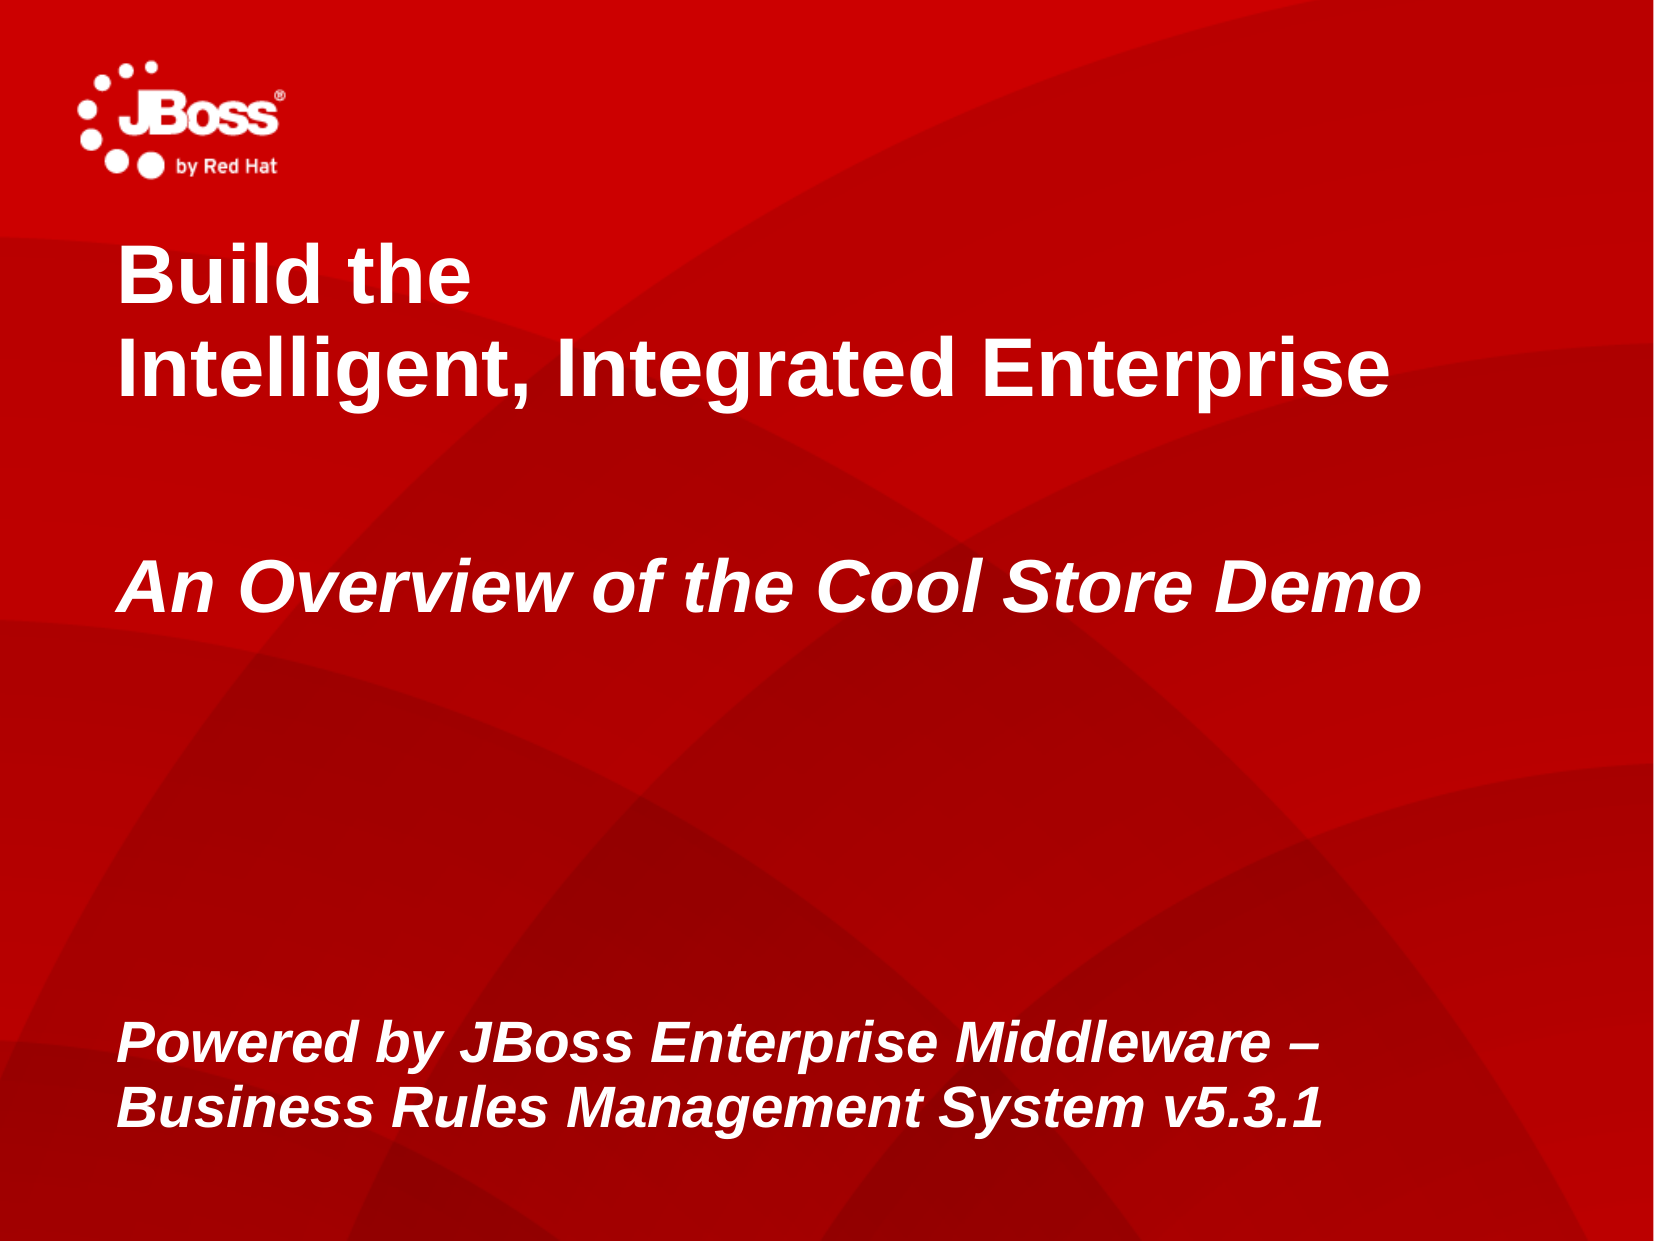

Build the
Intelligent, Integrated Enterprise
An Overview of the Cool Store Demo
Powered by JBoss Enterprise Middleware –
Business Rules Management System v5.3.1
TITLE SLIDE: HEADLINE
Presenter name
Title, Red Hat
Date